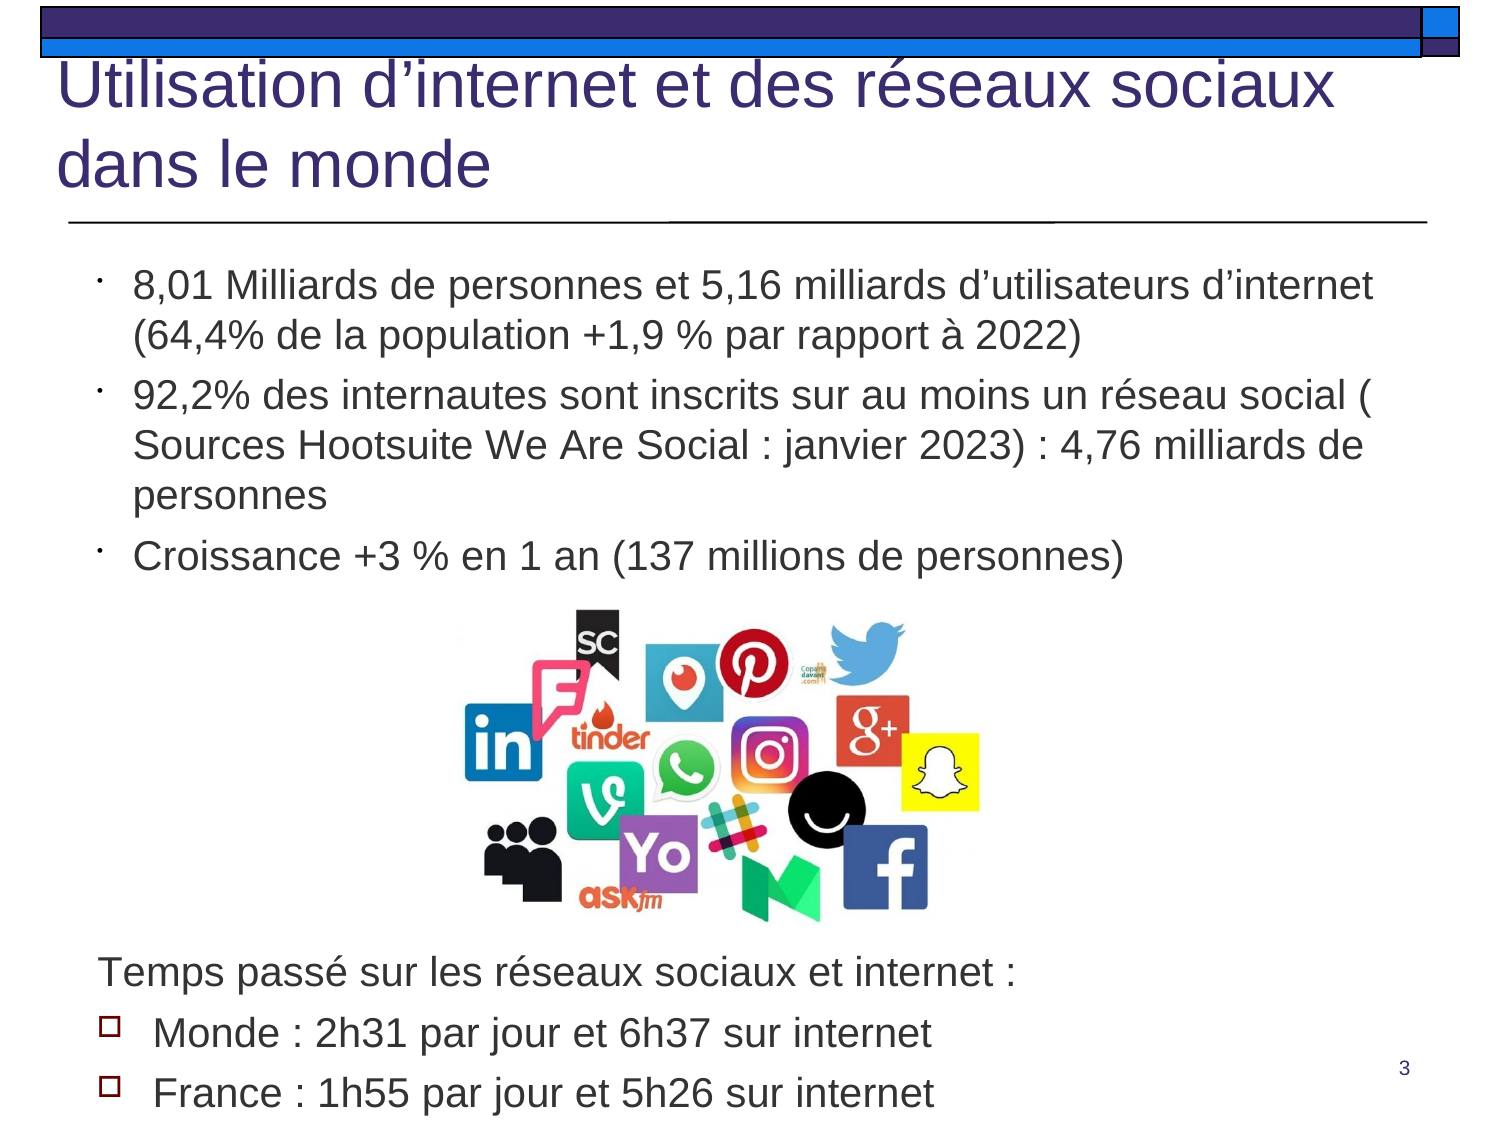

Utilisation d’internet et des réseaux sociaux dans le monde
8,01 Milliards de personnes et 5,16 milliards d’utilisateurs d’internet (64,4% de la population +1,9 % par rapport à 2022)
92,2% des internautes sont inscrits sur au moins un réseau social (Sources Hootsuite We Are Social : janvier 2023) : 4,76 milliards de personnes
Croissance +3 % en 1 an (137 millions de personnes)
Temps passé sur les réseaux sociaux et internet :
Monde : 2h31 par jour et 6h37 sur internet
France : 1h55 par jour et 5h26 sur internet